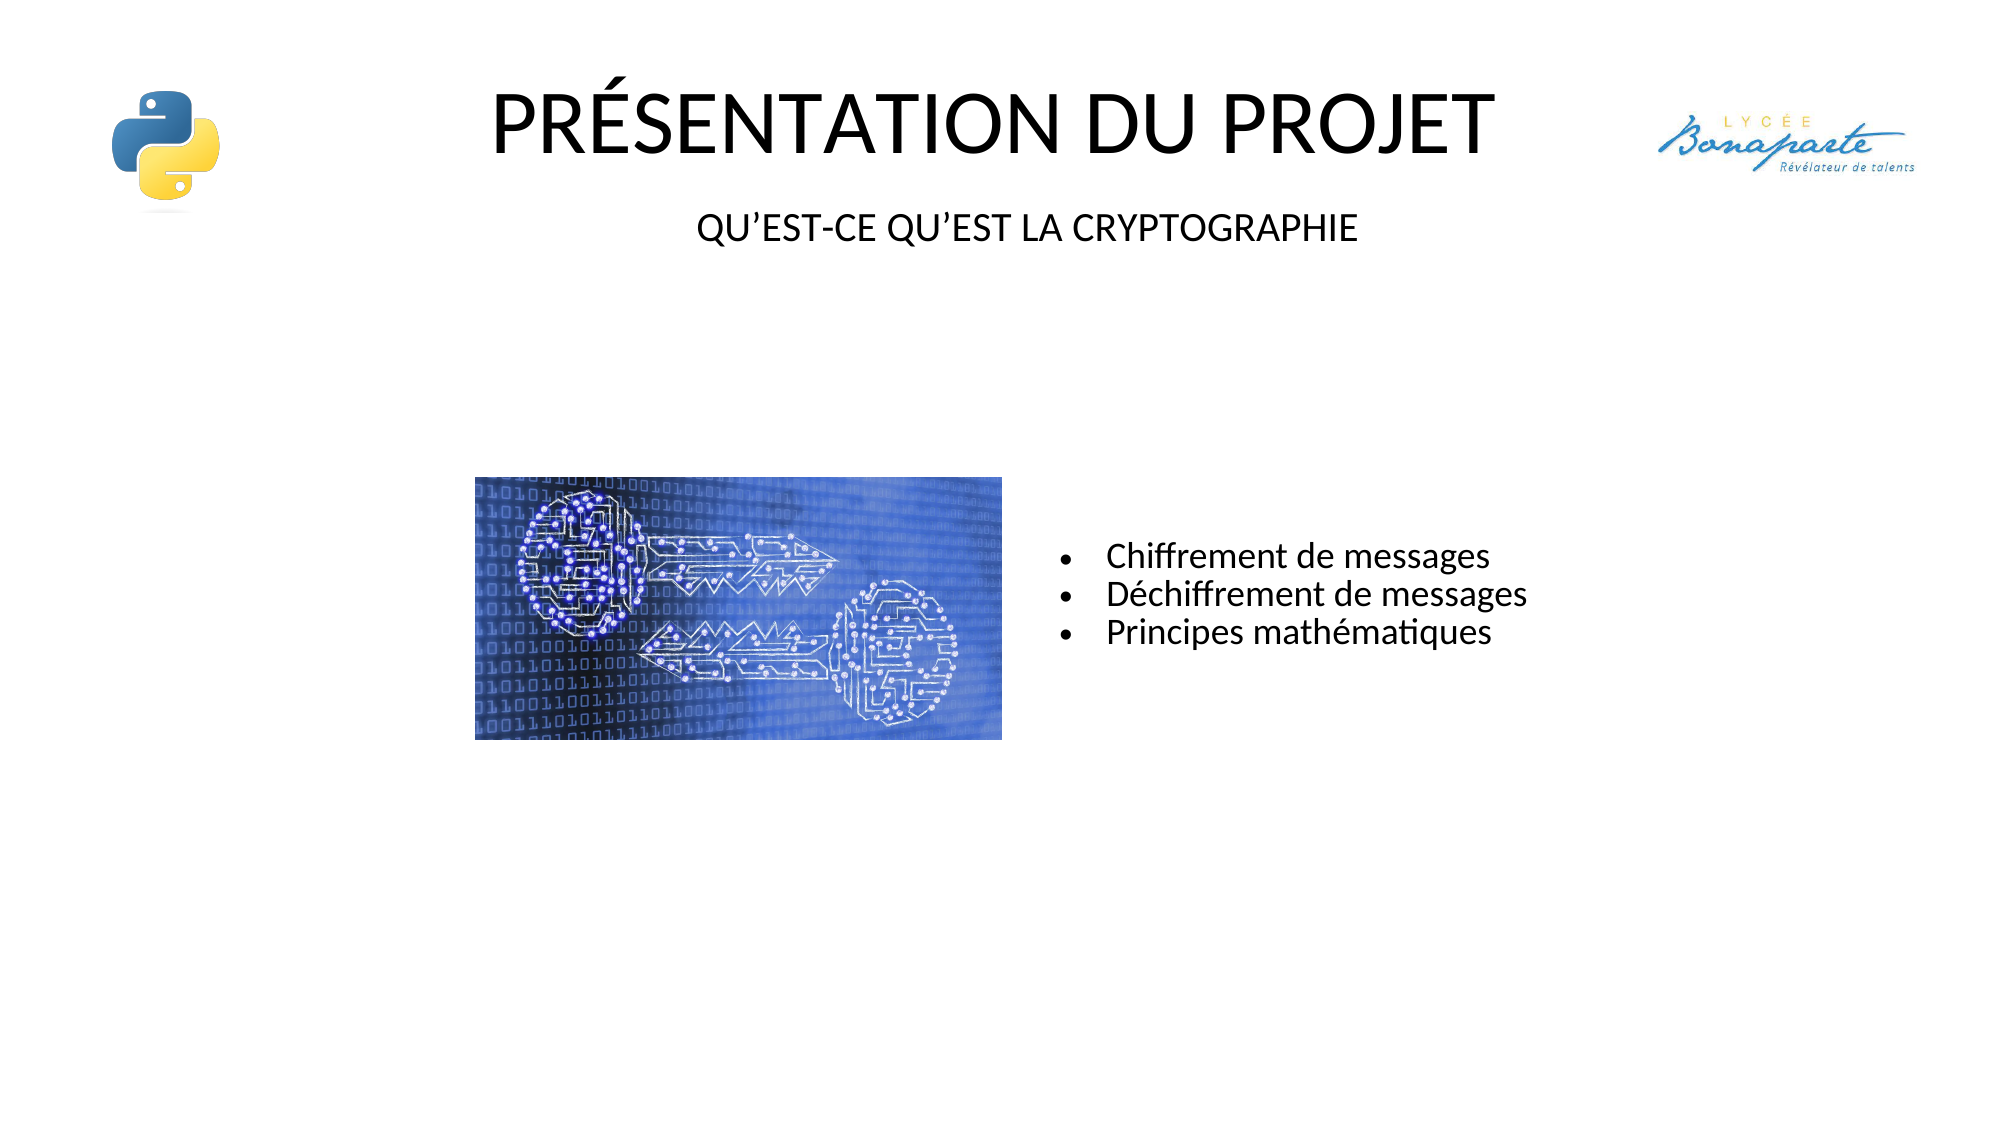

PRÉSENTATION DU PROJET
QU’EST-CE QU’EST LA CRYPTOGRAPHIE
Chiffrement de messages
Déchiffrement de messages
Principes mathématiques